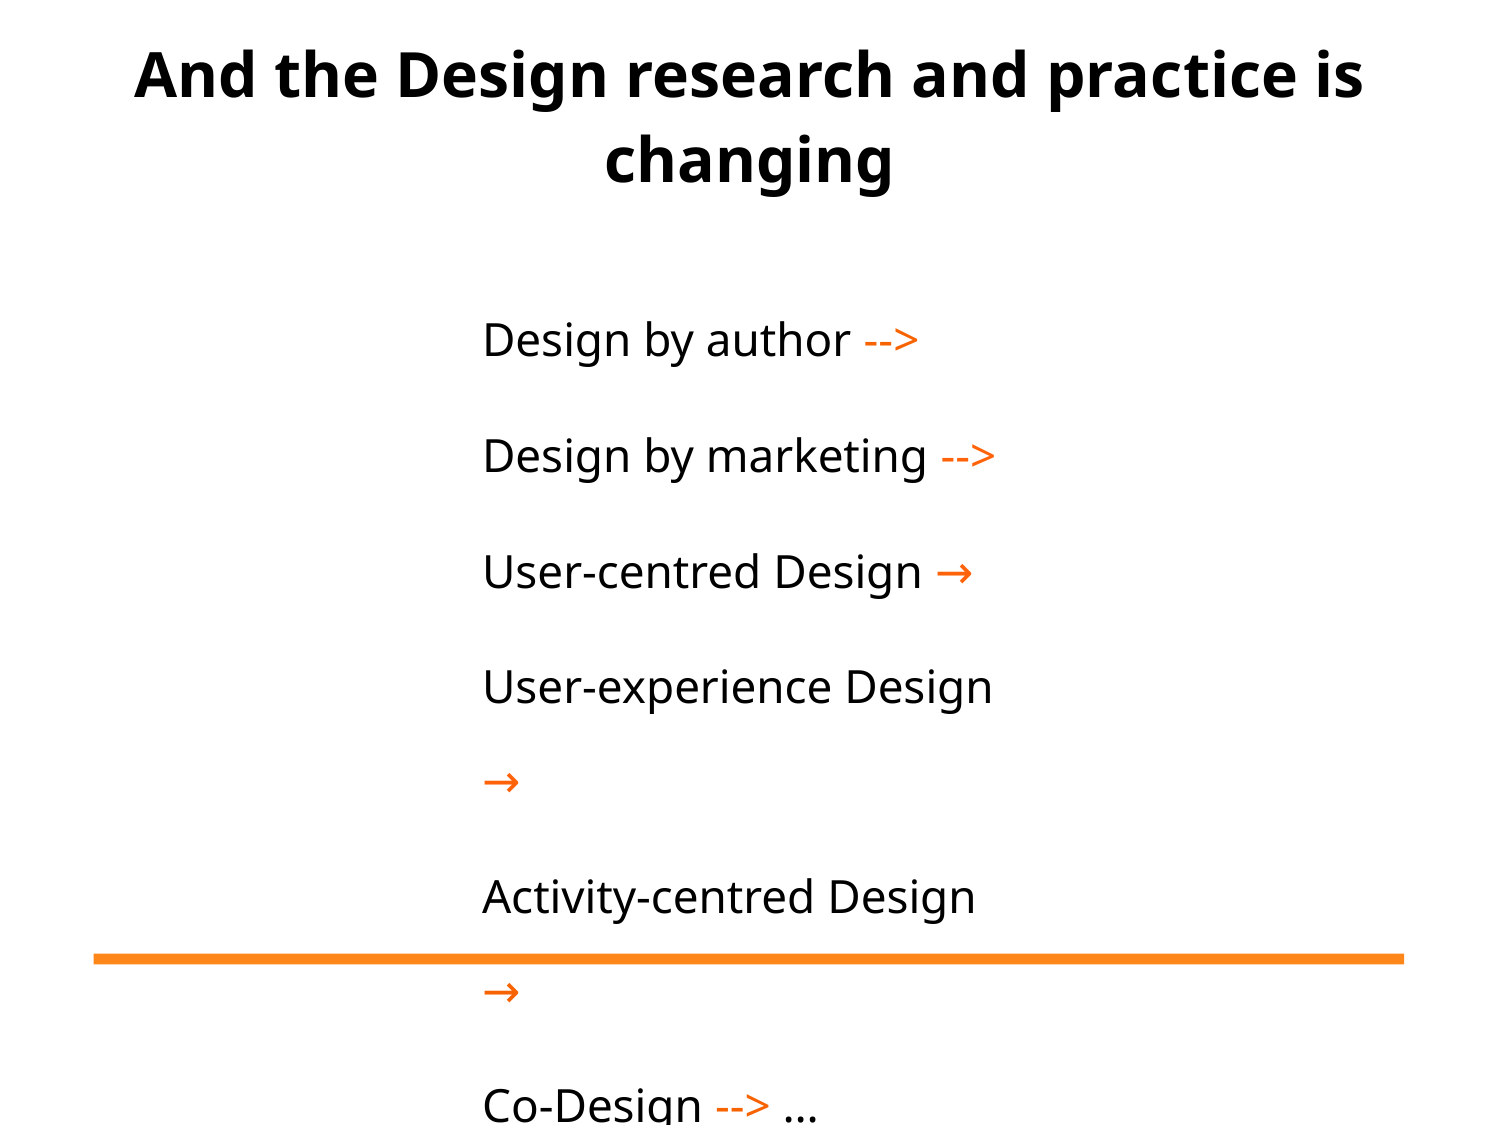

# And the Design research and practice is changing
Design by author -->
Design by marketing -->
User-centred Design →
User-experience Design →
Activity-centred Design →
Co-Design --> …